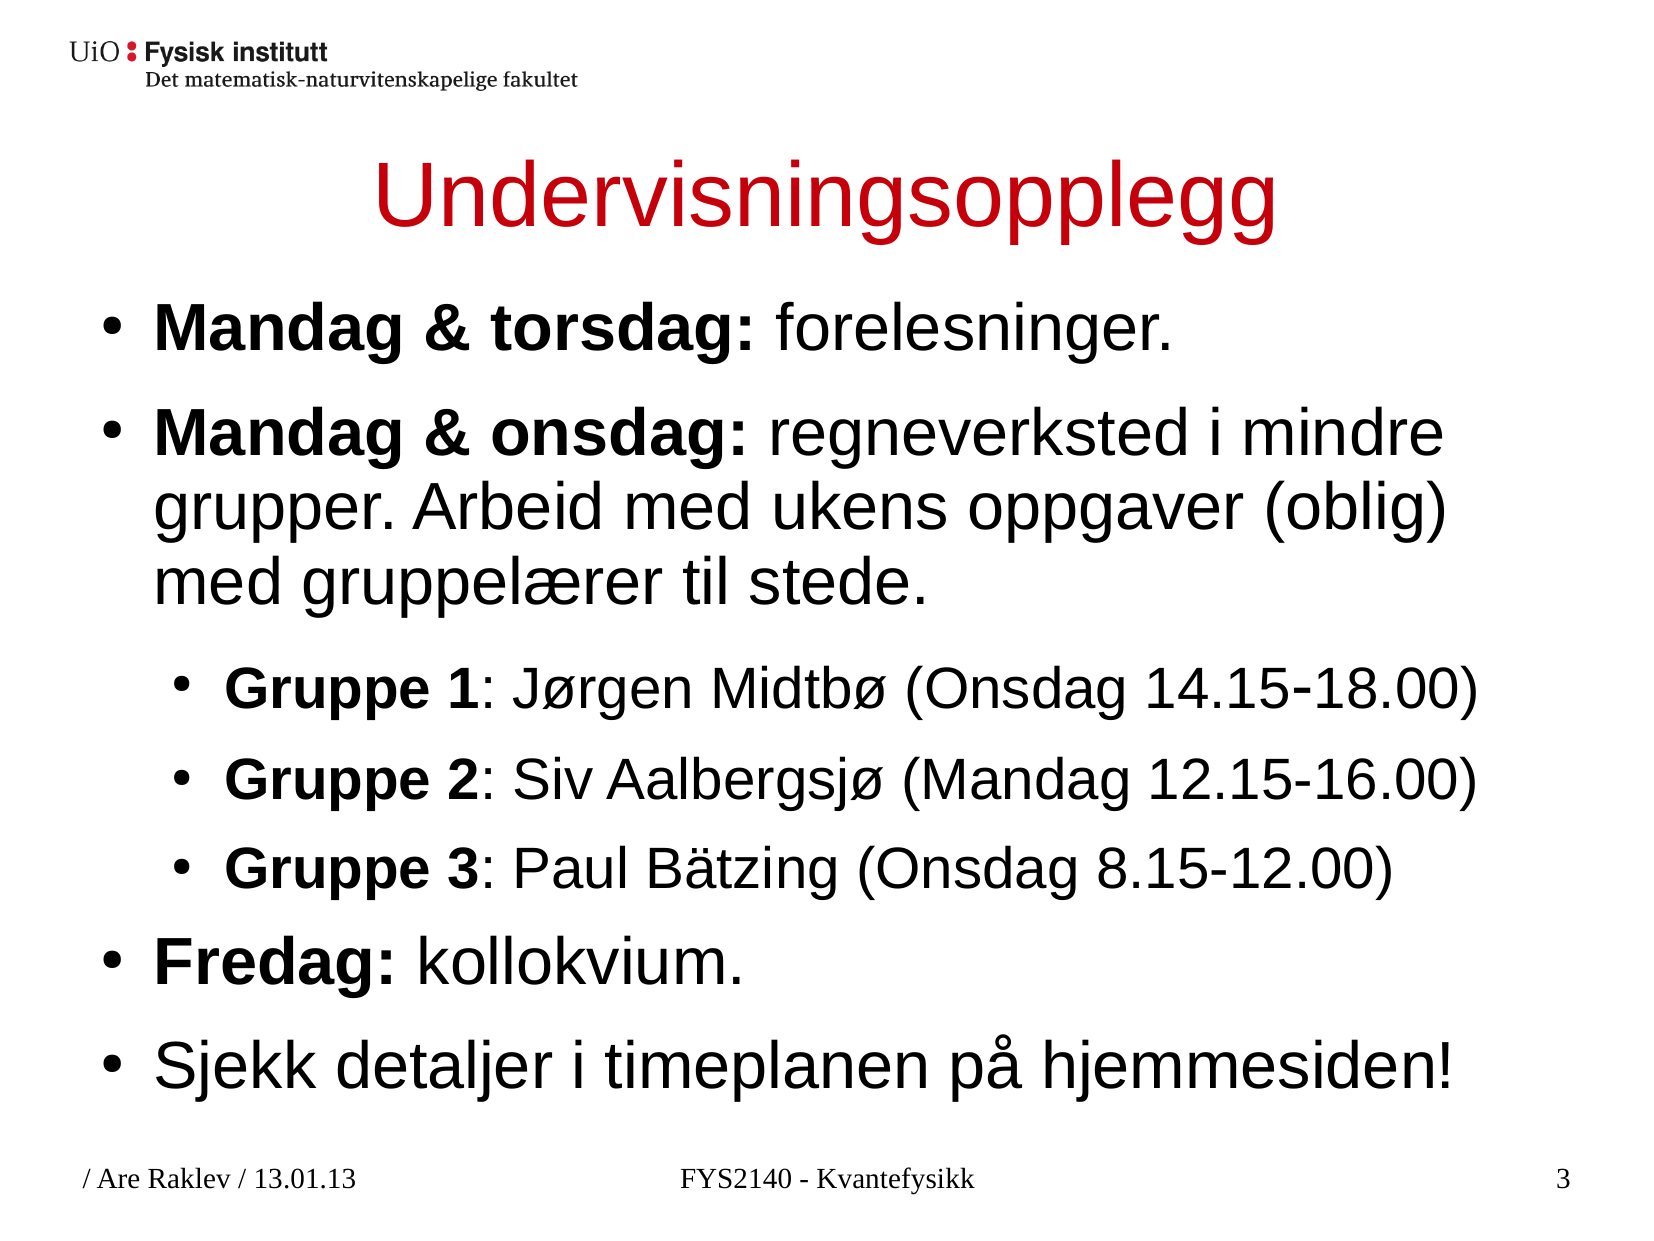

# Undervisningsopplegg
Mandag & torsdag: forelesninger.
Mandag & onsdag: regneverksted i mindre grupper. Arbeid med ukens oppgaver (oblig) med gruppelærer til stede.
Gruppe 1: Jørgen Midtbø (Onsdag 14.15-18.00)
Gruppe 2: Siv Aalbergsjø (Mandag 12.15-16.00)
Gruppe 3: Paul Bätzing (Onsdag 8.15-12.00)
Fredag: kollokvium.
Sjekk detaljer i timeplanen på hjemmesiden!
/ Are Raklev / 13.01.13
FYS2140 - Kvantefysikk
3